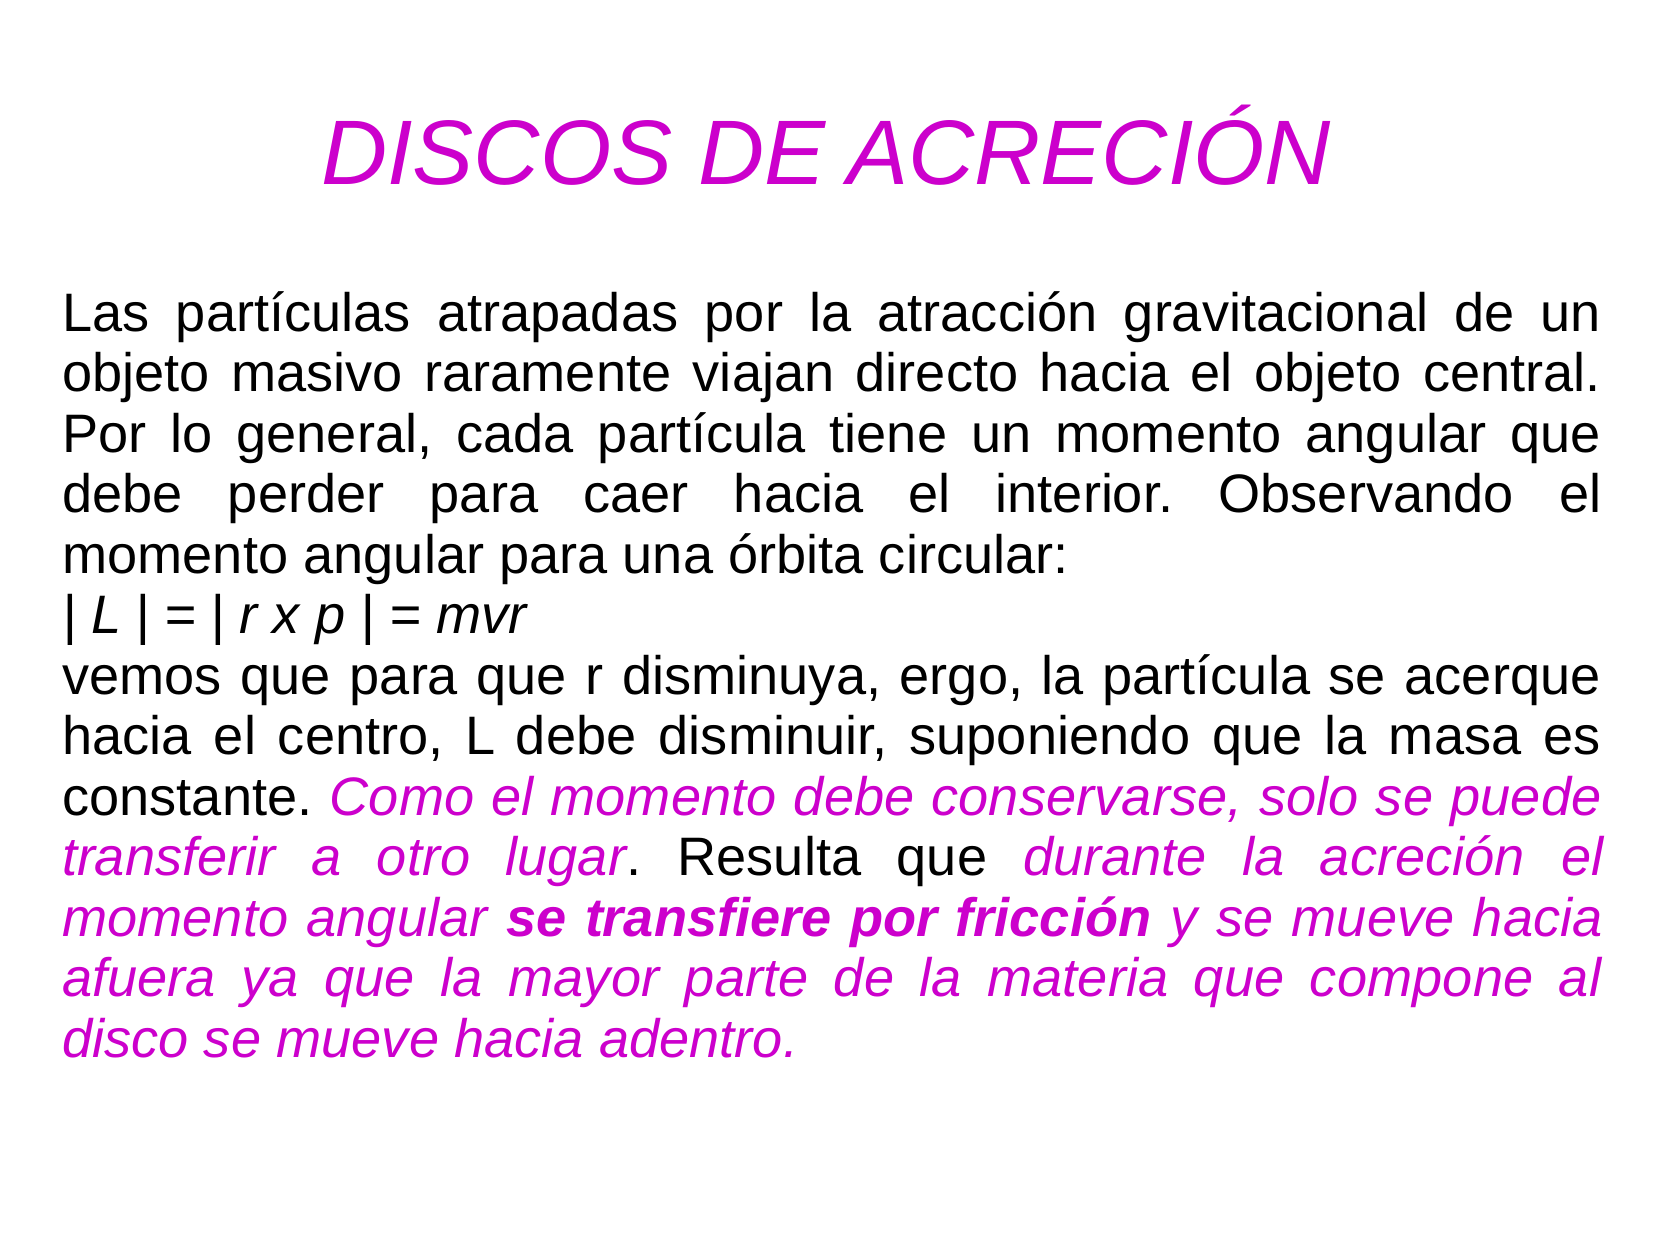

# DISCOS DE ACRECIÓN
Las partículas atrapadas por la atracción gravitacional de un objeto masivo raramente viajan directo hacia el objeto central. Por lo general, cada partícula tiene un momento angular que debe perder para caer hacia el interior. Observando el momento angular para una órbita circular:
| L | = | r x p | = mvr
vemos que para que r disminuya, ergo, la partícula se acerque hacia el centro, L debe disminuir, suponiendo que la masa es constante. Como el momento debe conservarse, solo se puede transferir a otro lugar. Resulta que durante la acreción el momento angular se transfiere por fricción y se mueve hacia afuera ya que la mayor parte de la materia que compone al disco se mueve hacia adentro.